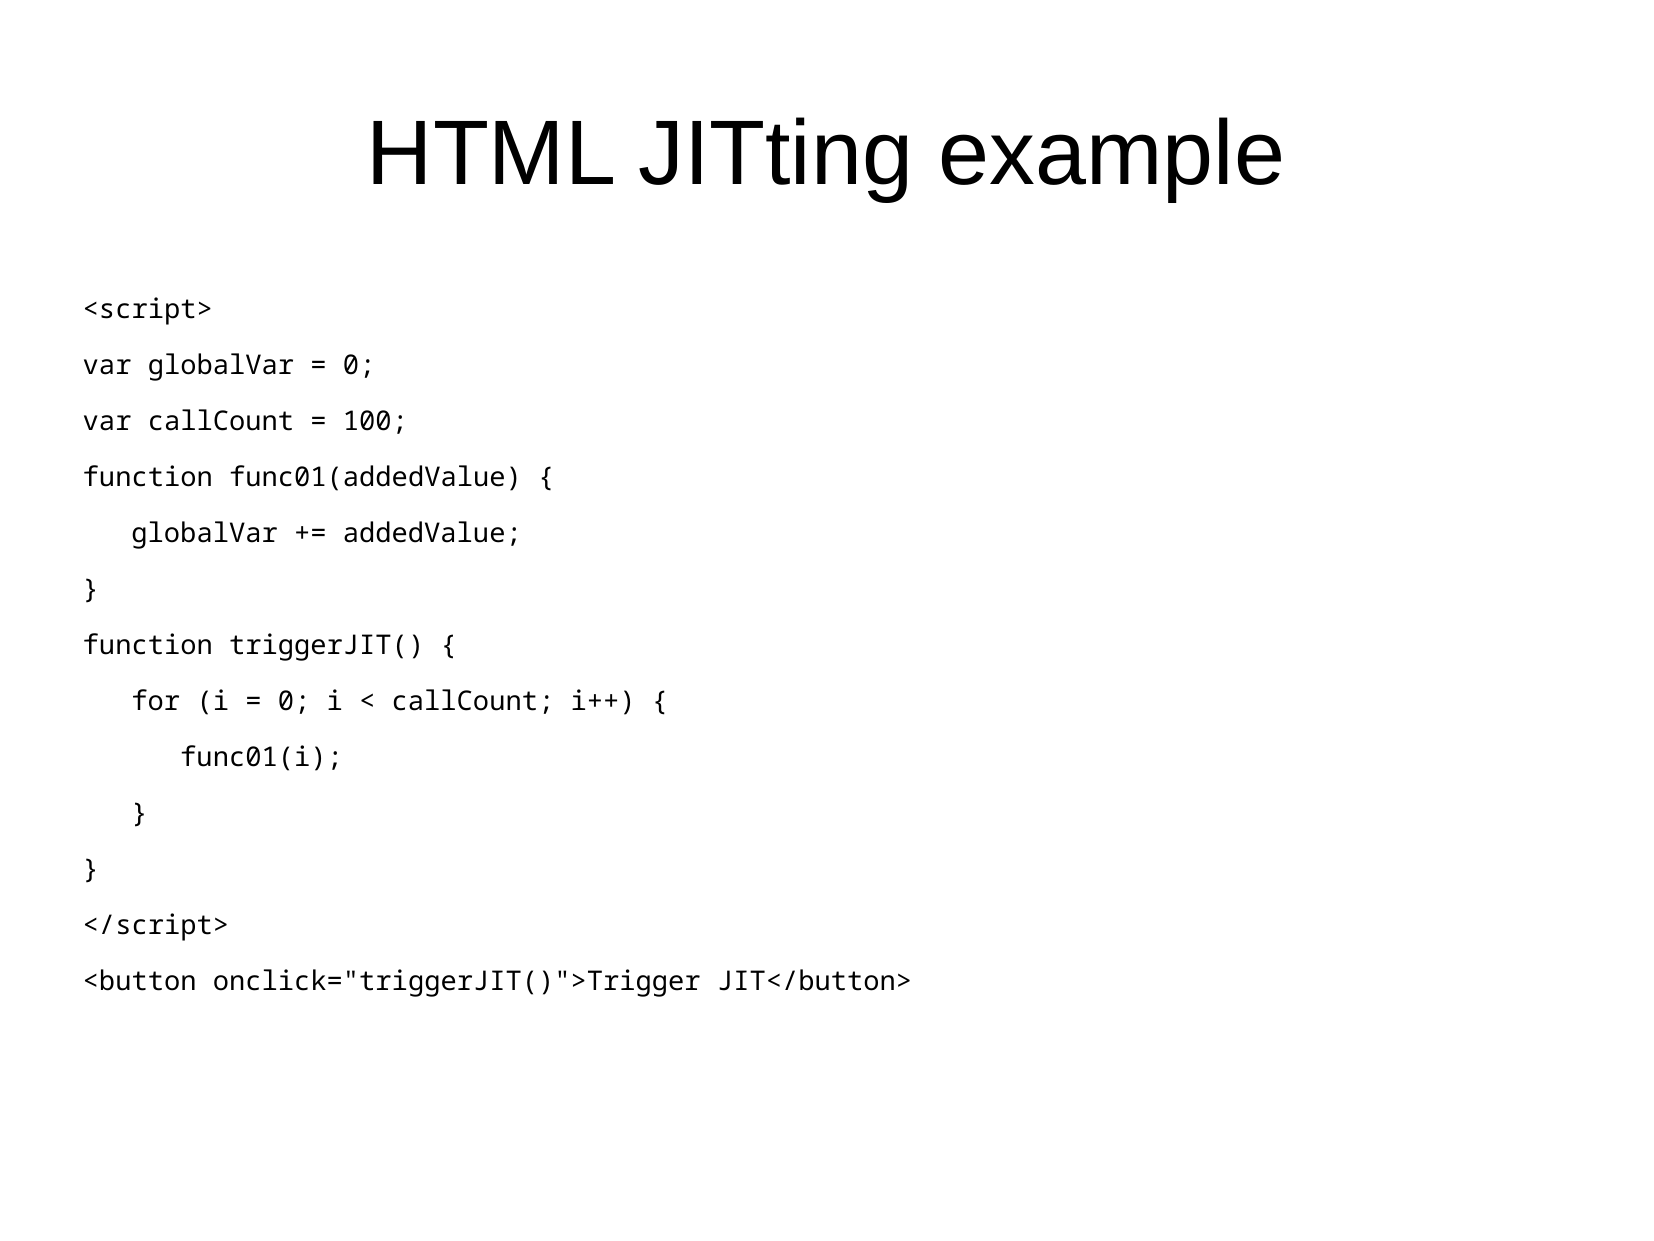

# HTML JITting example
<script>
var globalVar = 0;
var callCount = 100;
function func01(addedValue) {
 globalVar += addedValue;
}
function triggerJIT() {
 for (i = 0; i < callCount; i++) {
 func01(i);
 }
}
</script>
<button onclick="triggerJIT()">Trigger JIT</button>